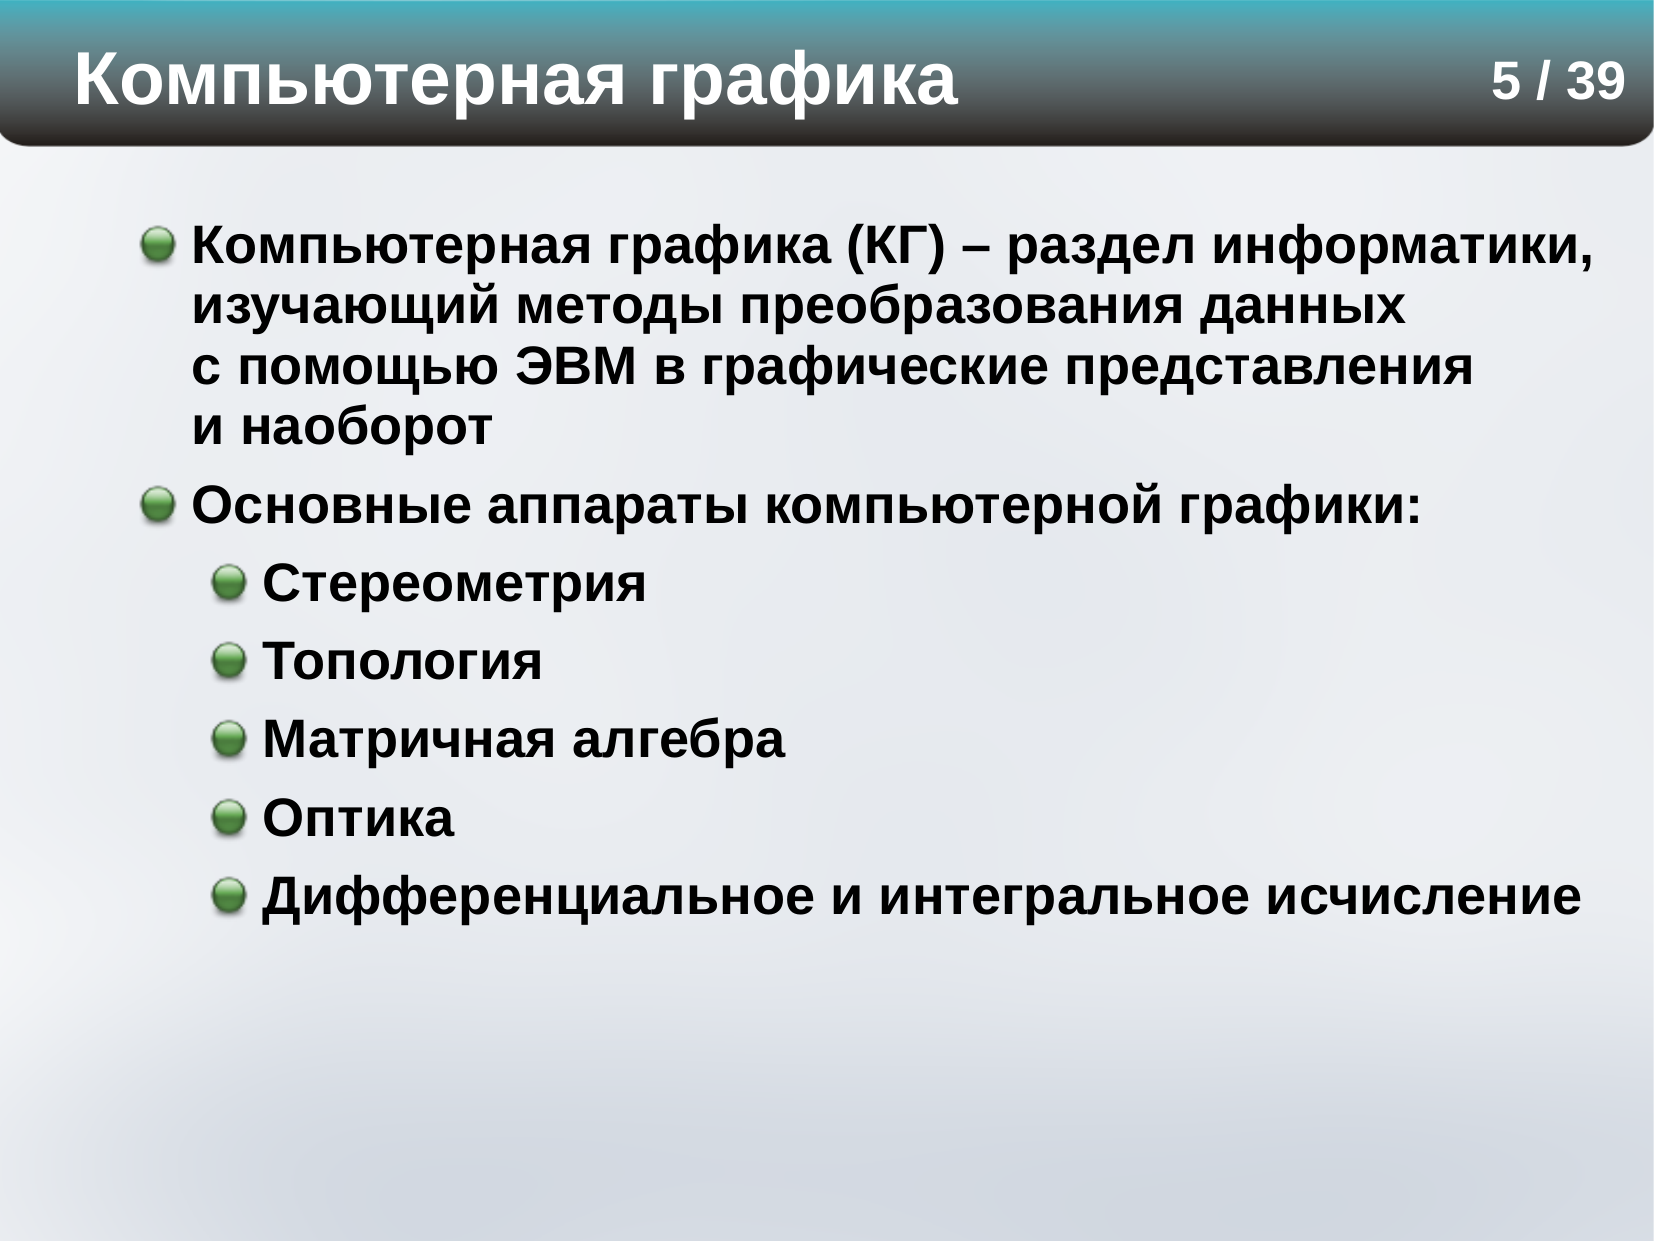

Компьютерная графика
Компьютерная графика (КГ) – раздел информатики, изучающий методы преобразования данных
с помощью ЭВМ в графические представления
и наоборот
Основные аппараты компьютерной графики:
Стереометрия
Топология
Матричная алгебра
Оптика
Дифференциальное и интегральное исчисление